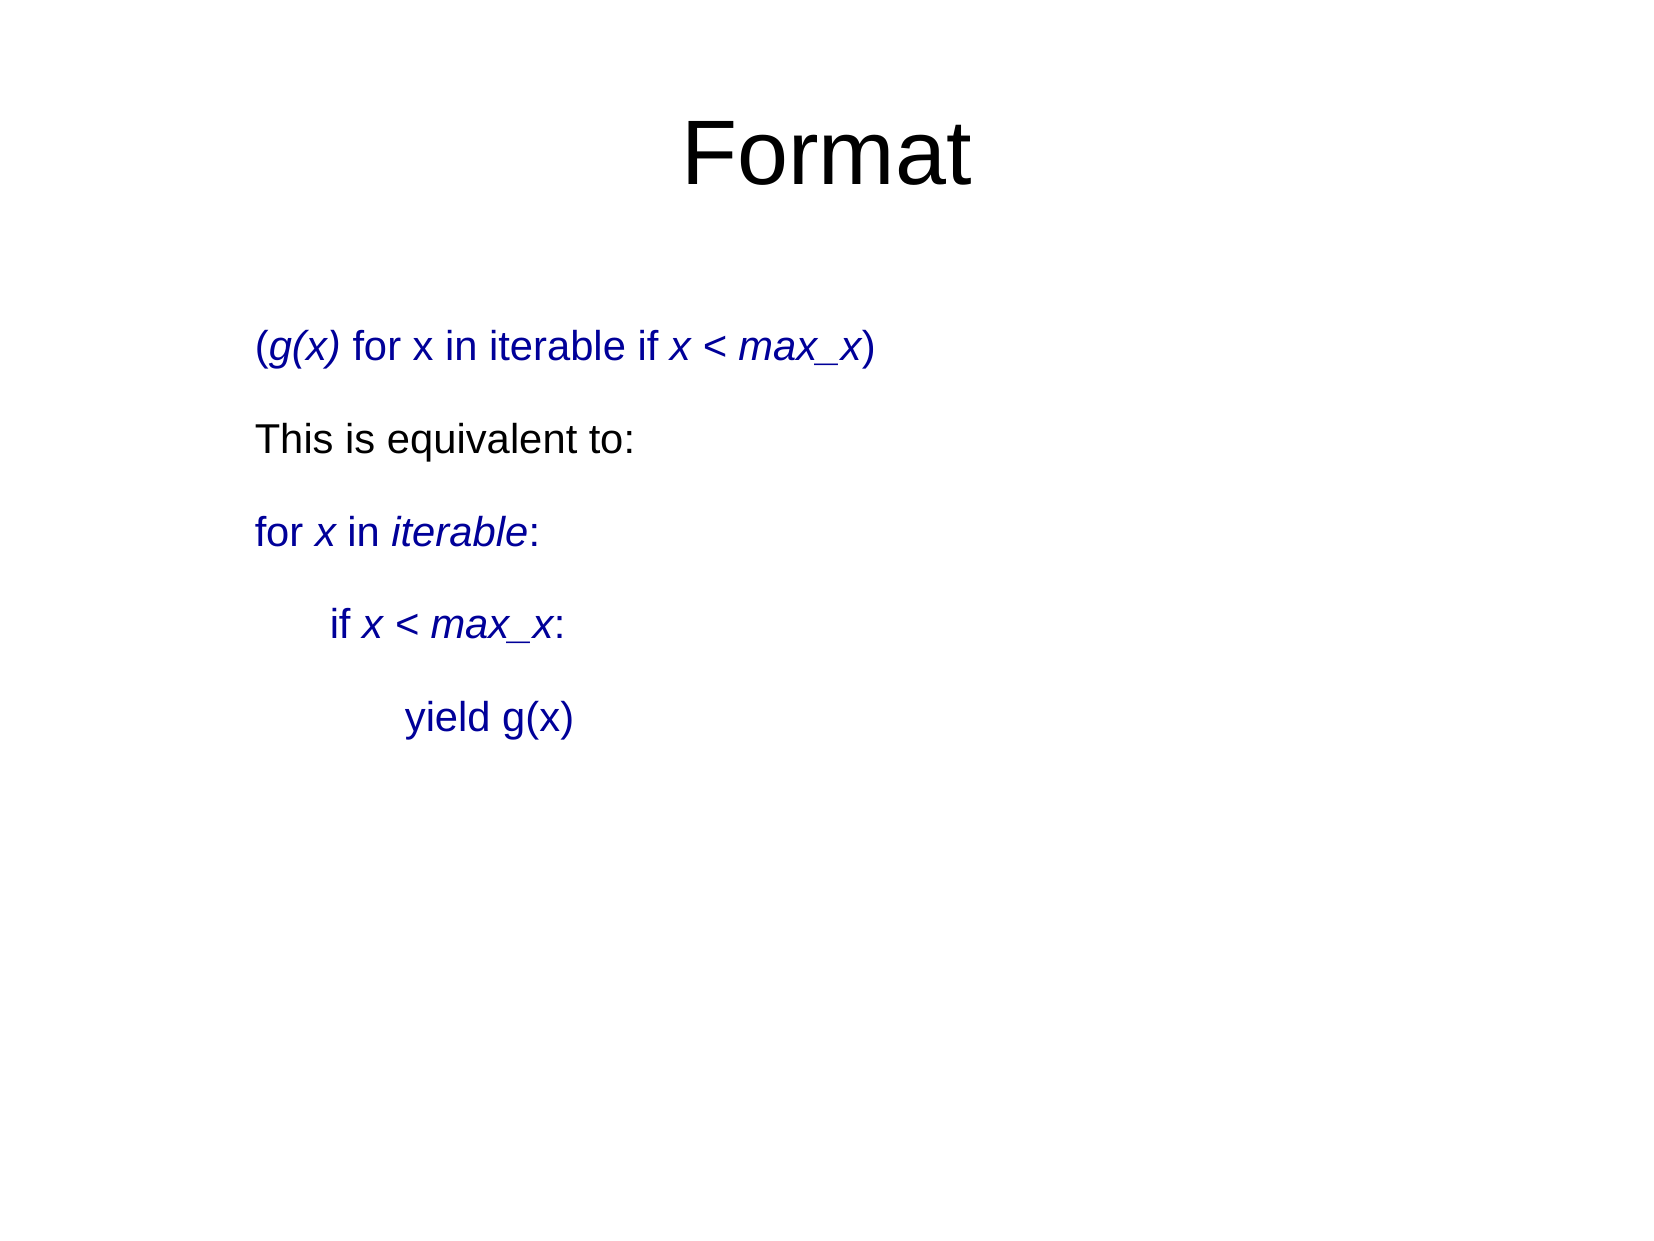

# Format
(g(x) for x in iterable if x < max_x)
This is equivalent to:
for x in iterable:
	if x < max_x:
		yield g(x)